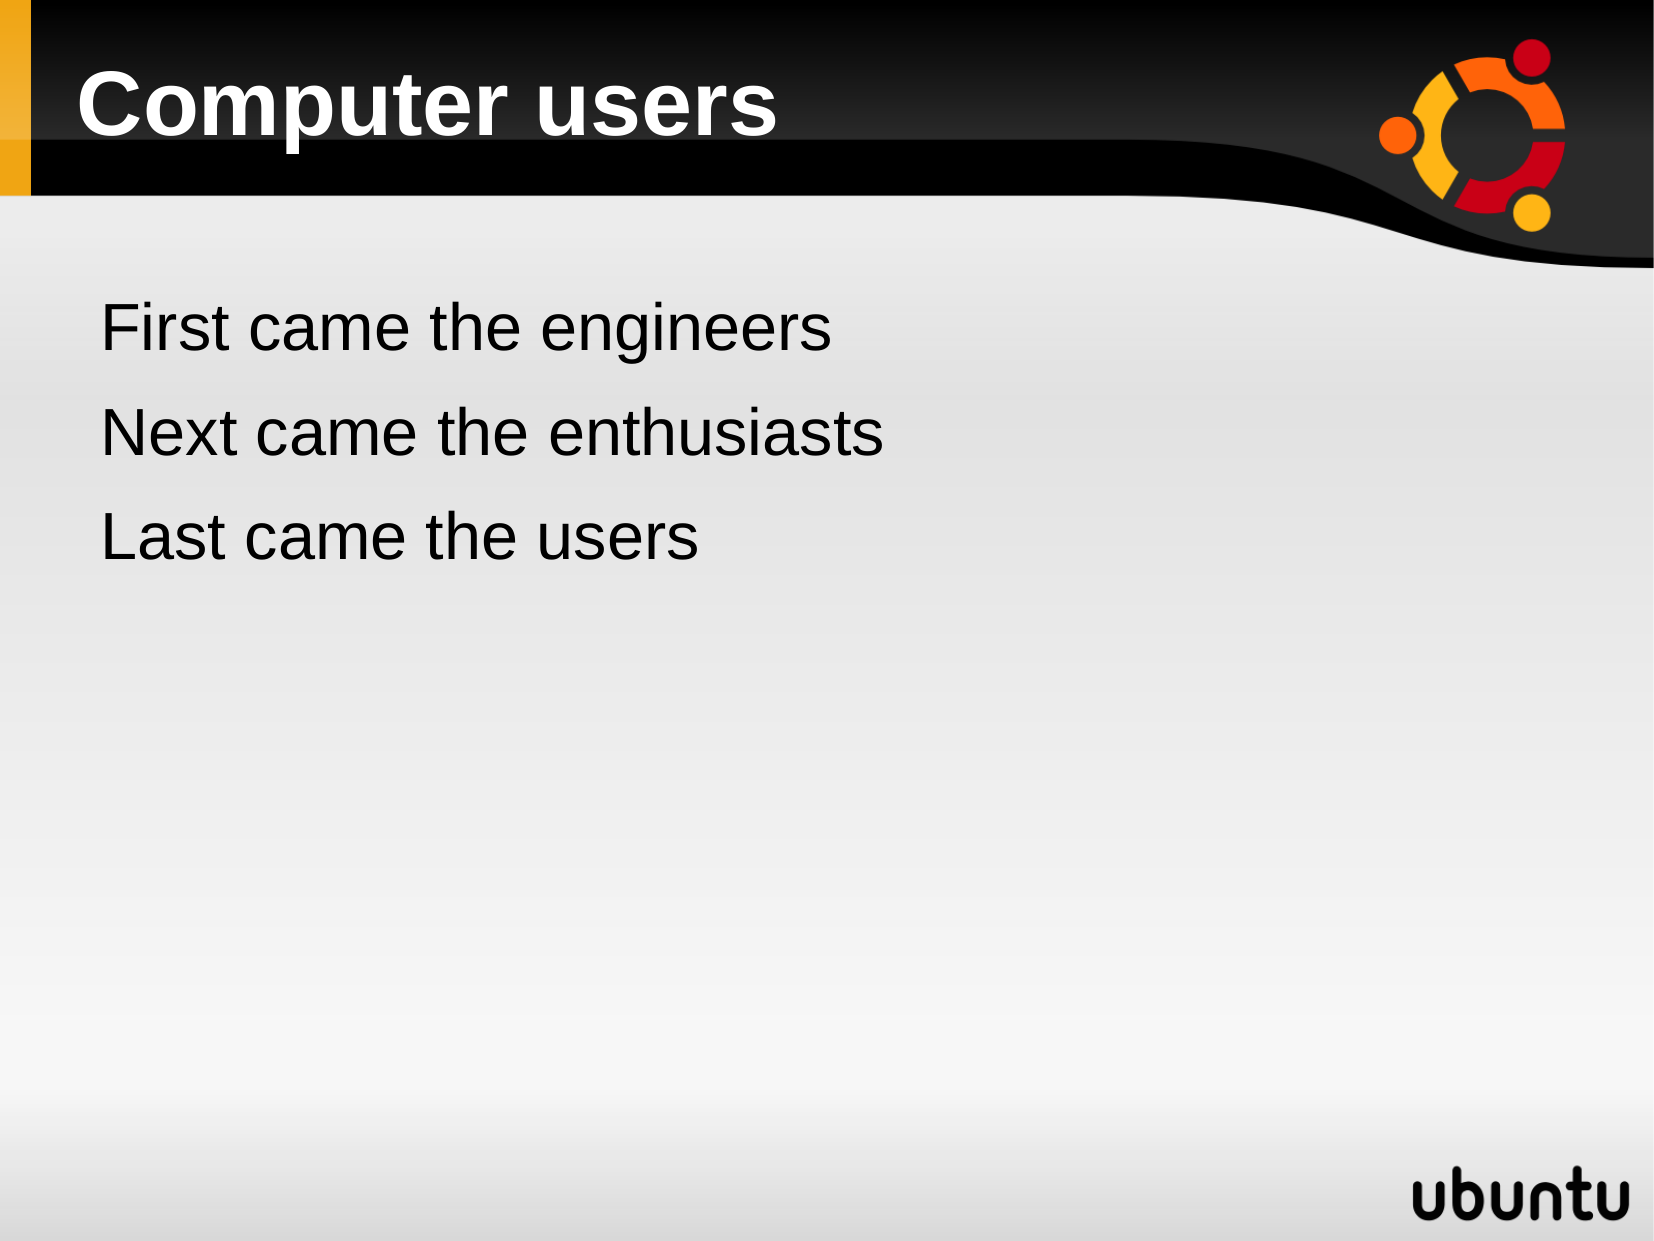

# Computer users
First came the engineers
Next came the enthusiasts
Last came the users